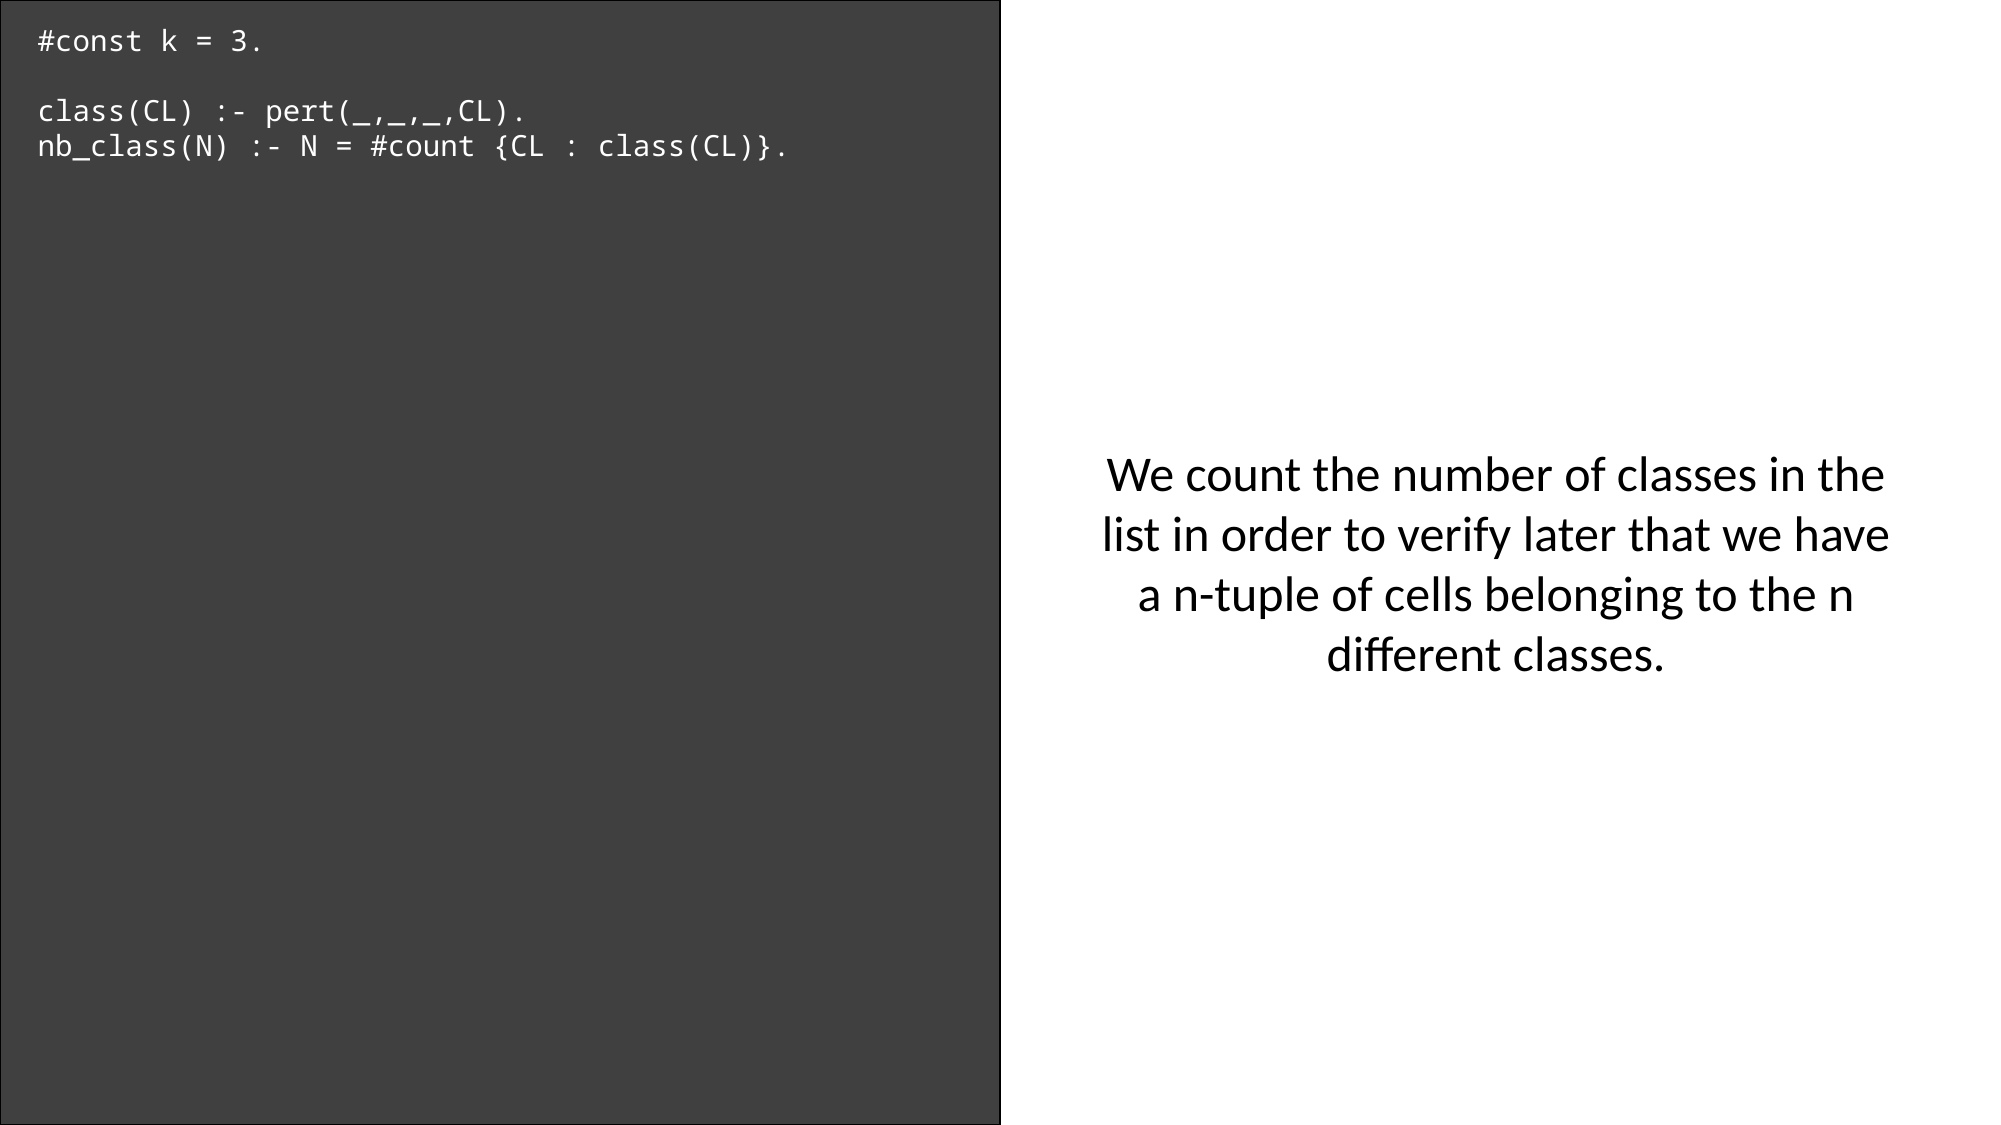

#const k = 3.
class(CL) :- pert(_,_,_,CL).
nb_class(N) :- N = #count {CL : class(CL)}.
We count the number of classes in the list in order to verify later that we have a n-tuple of cells belonging to the n different classes.